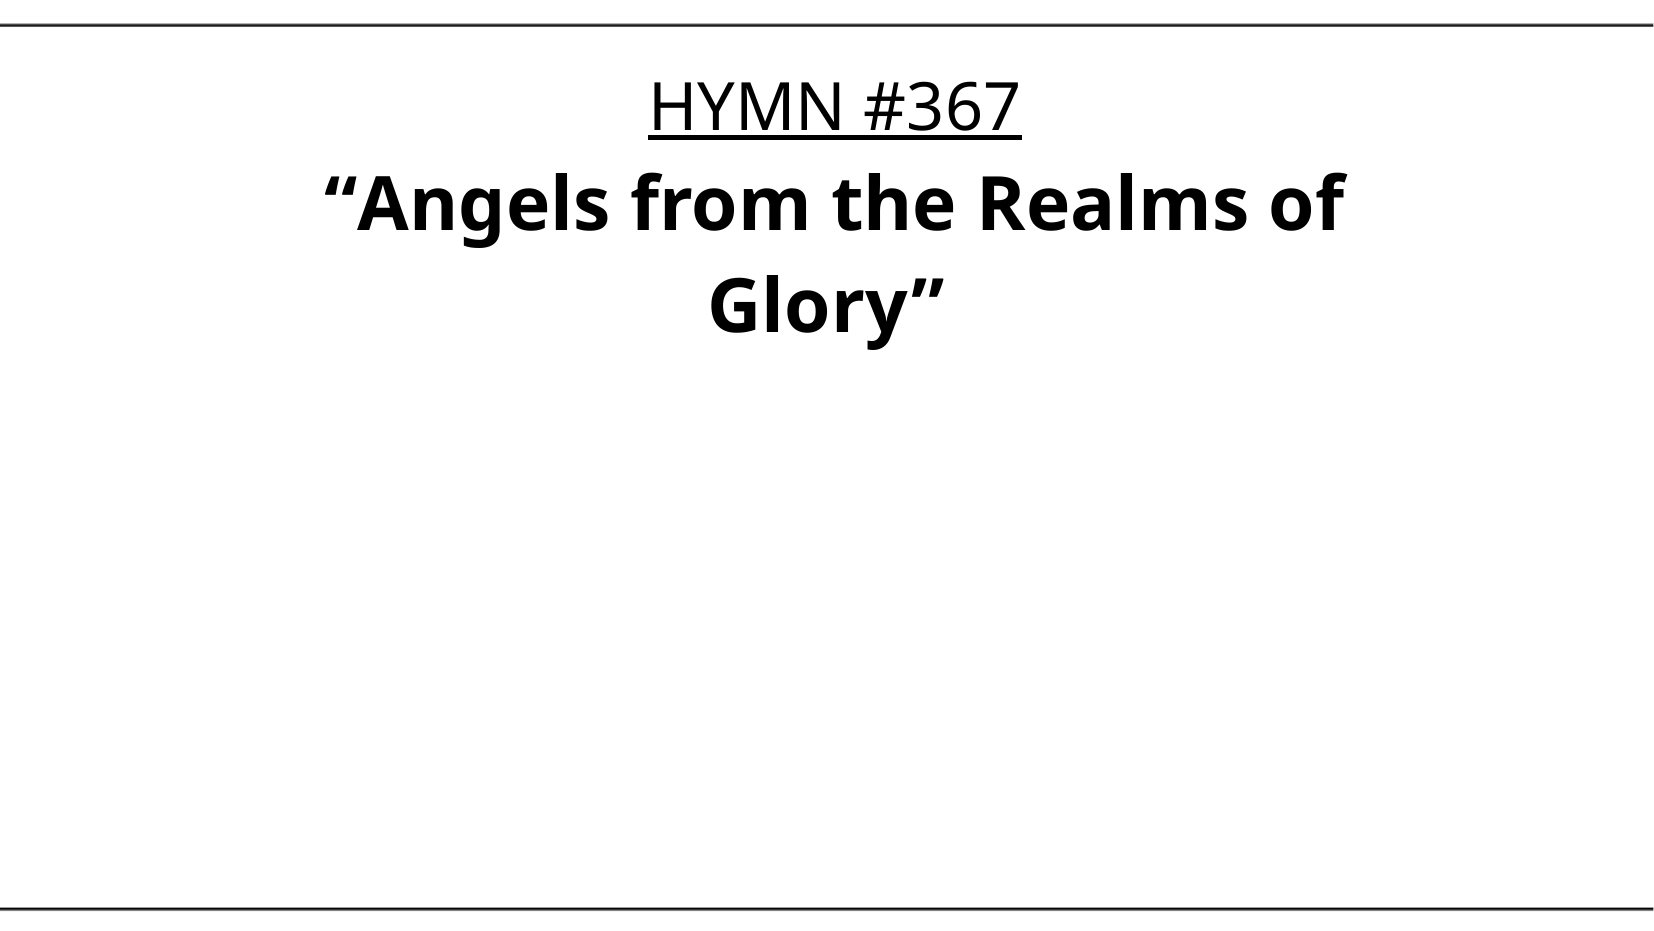

HYMN #367
“Angels from the Realms of Glory”